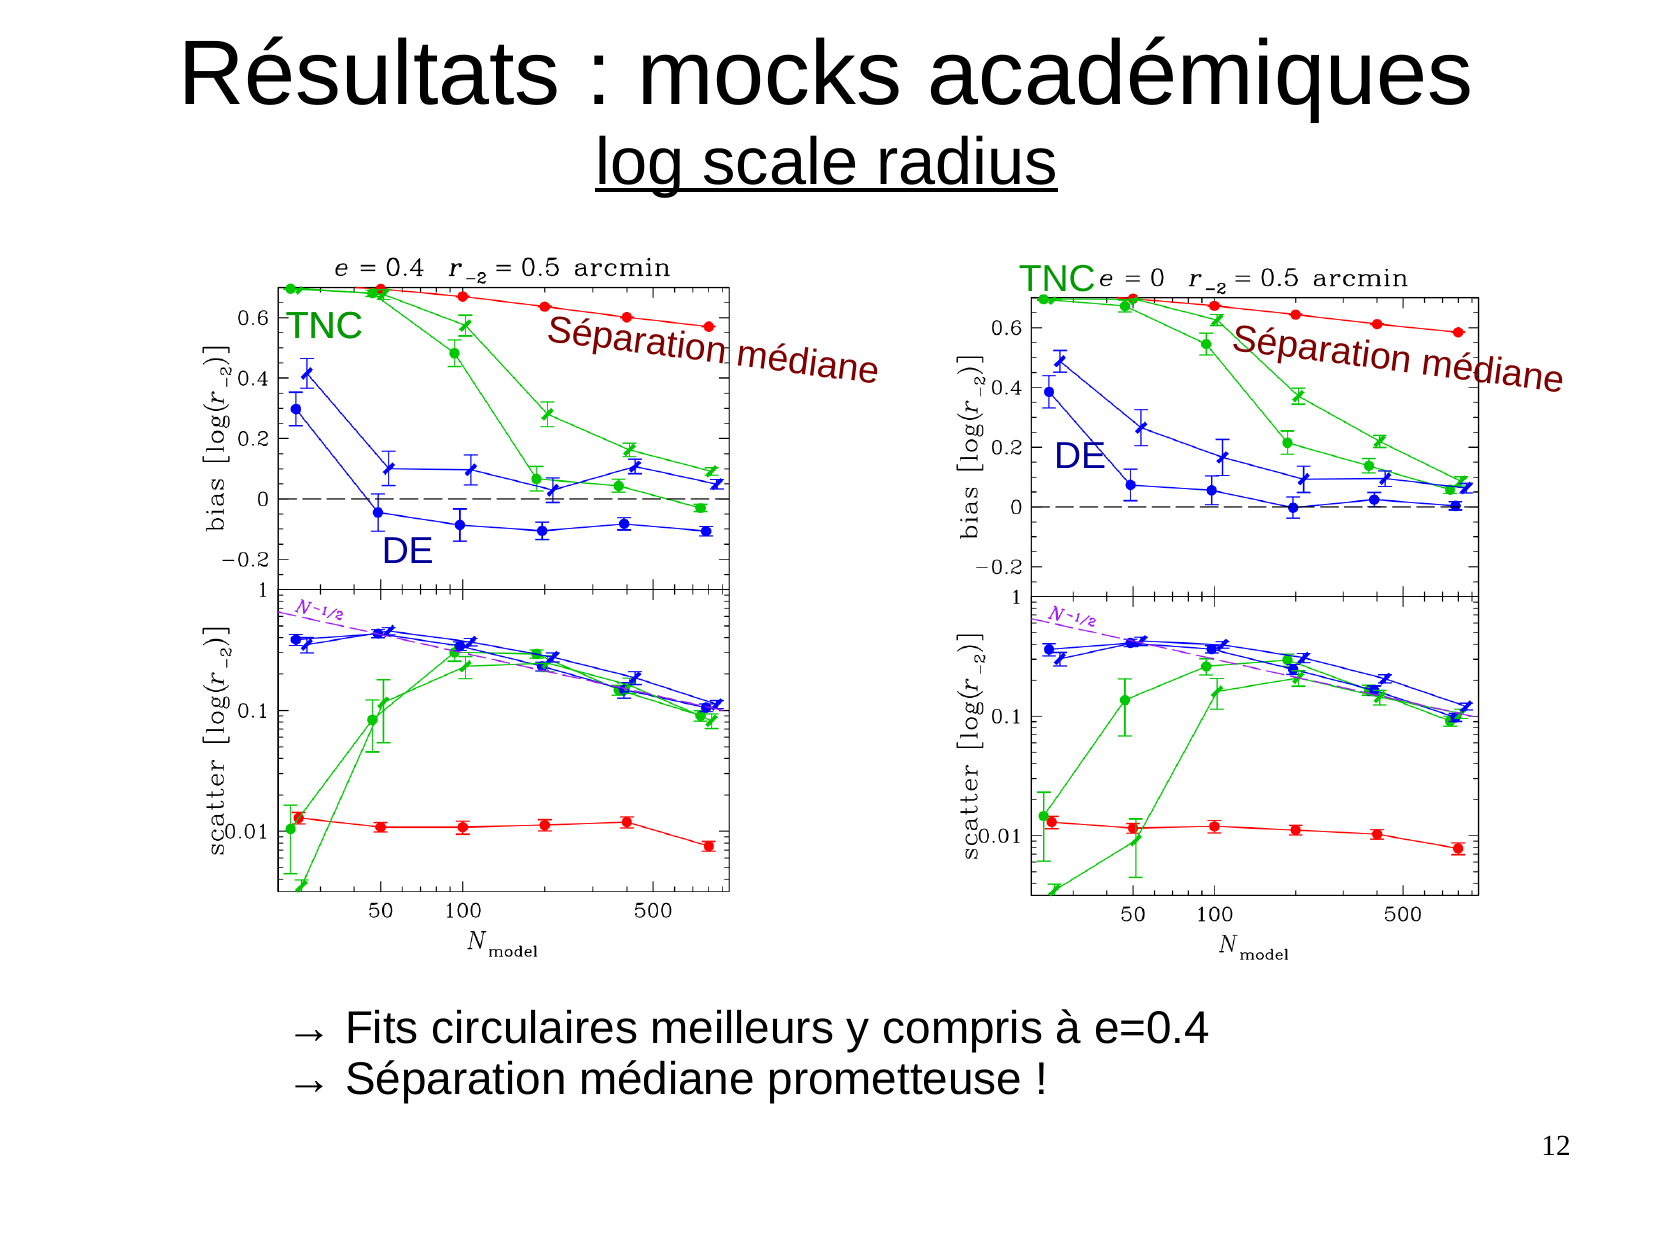

# Résultats : mocks académiques log scale radius
TNC
TNC
TNC
Séparation médiane
Séparation médiane
DE
DE
→ Fits circulaires meilleurs y compris à e=0.4
→ Séparation médiane prometteuse !
12